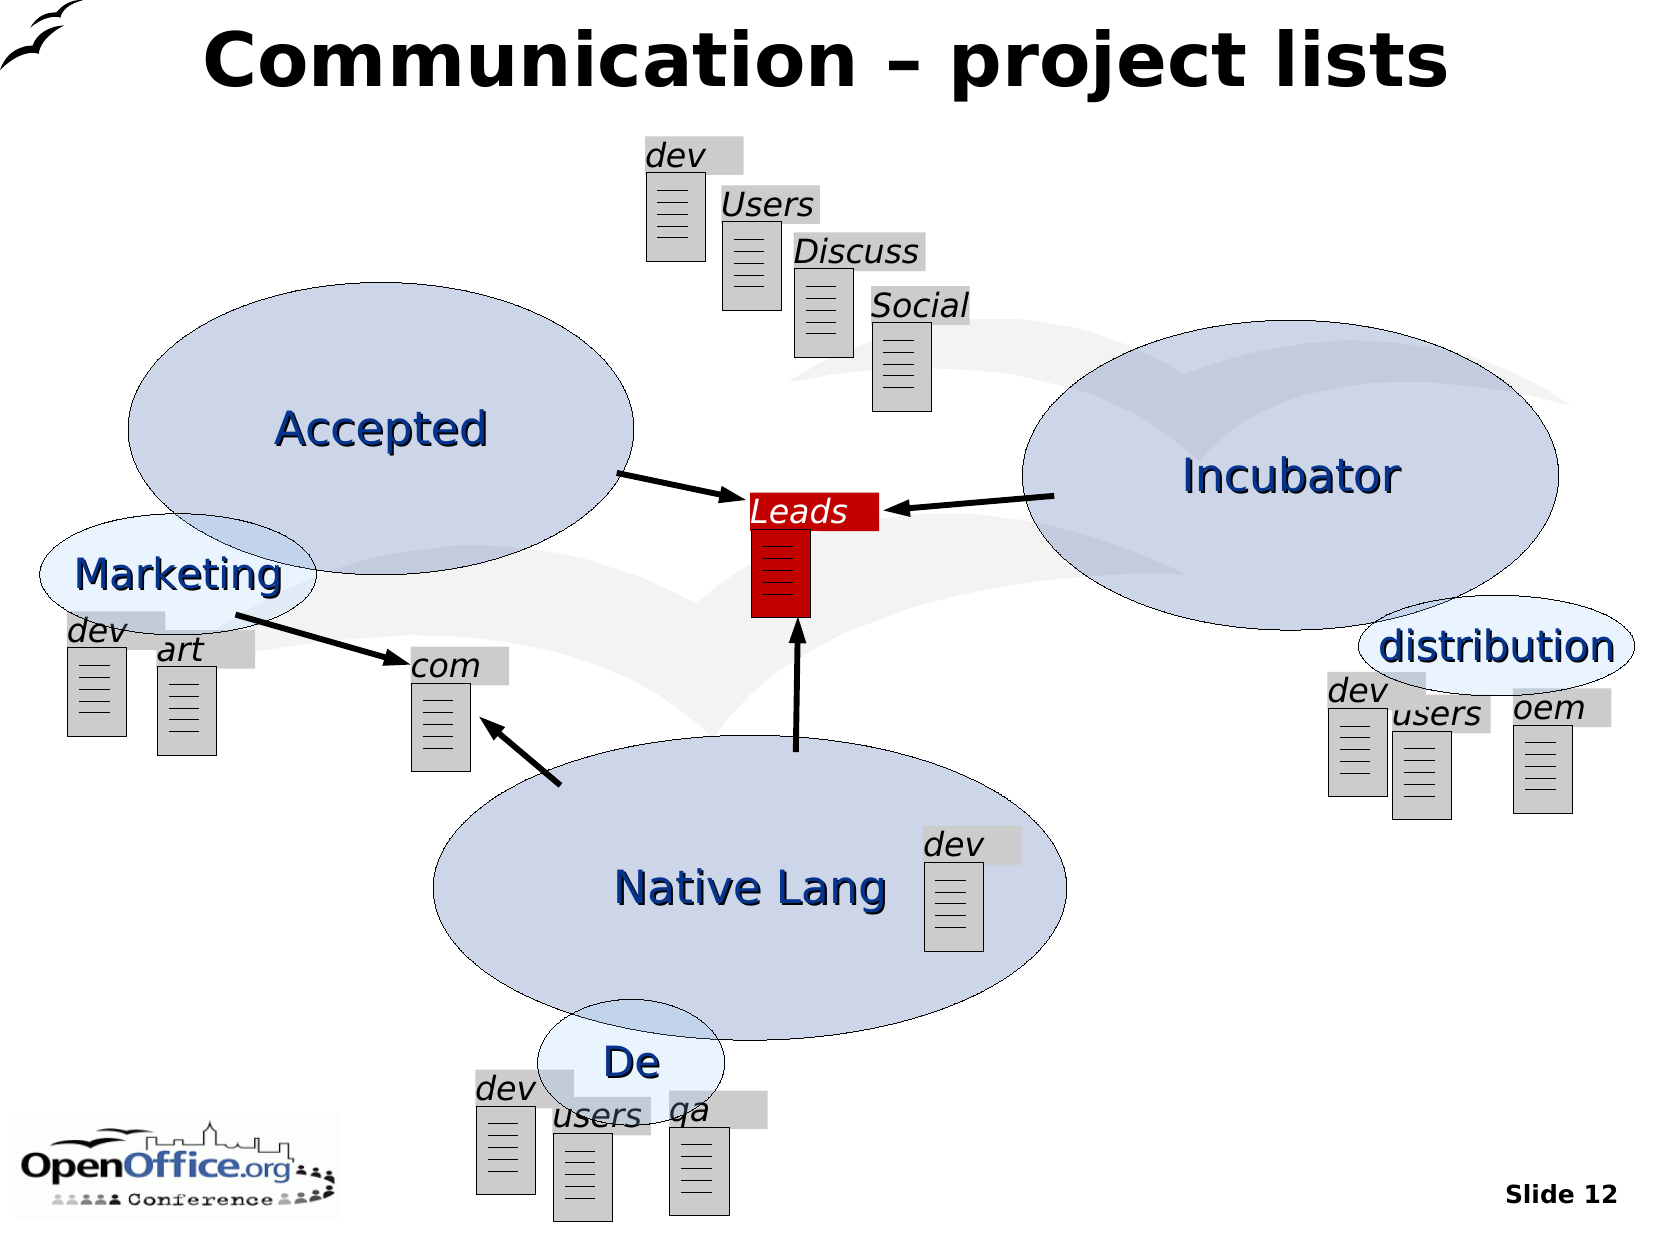

# Communication – project lists
dev
Users
Discuss
Social
Accepted
Incubator
Native Lang
Leads
Marketing
distribution
dev
dev
dev
com
art
oem
qa
users
users
dev
dev
De